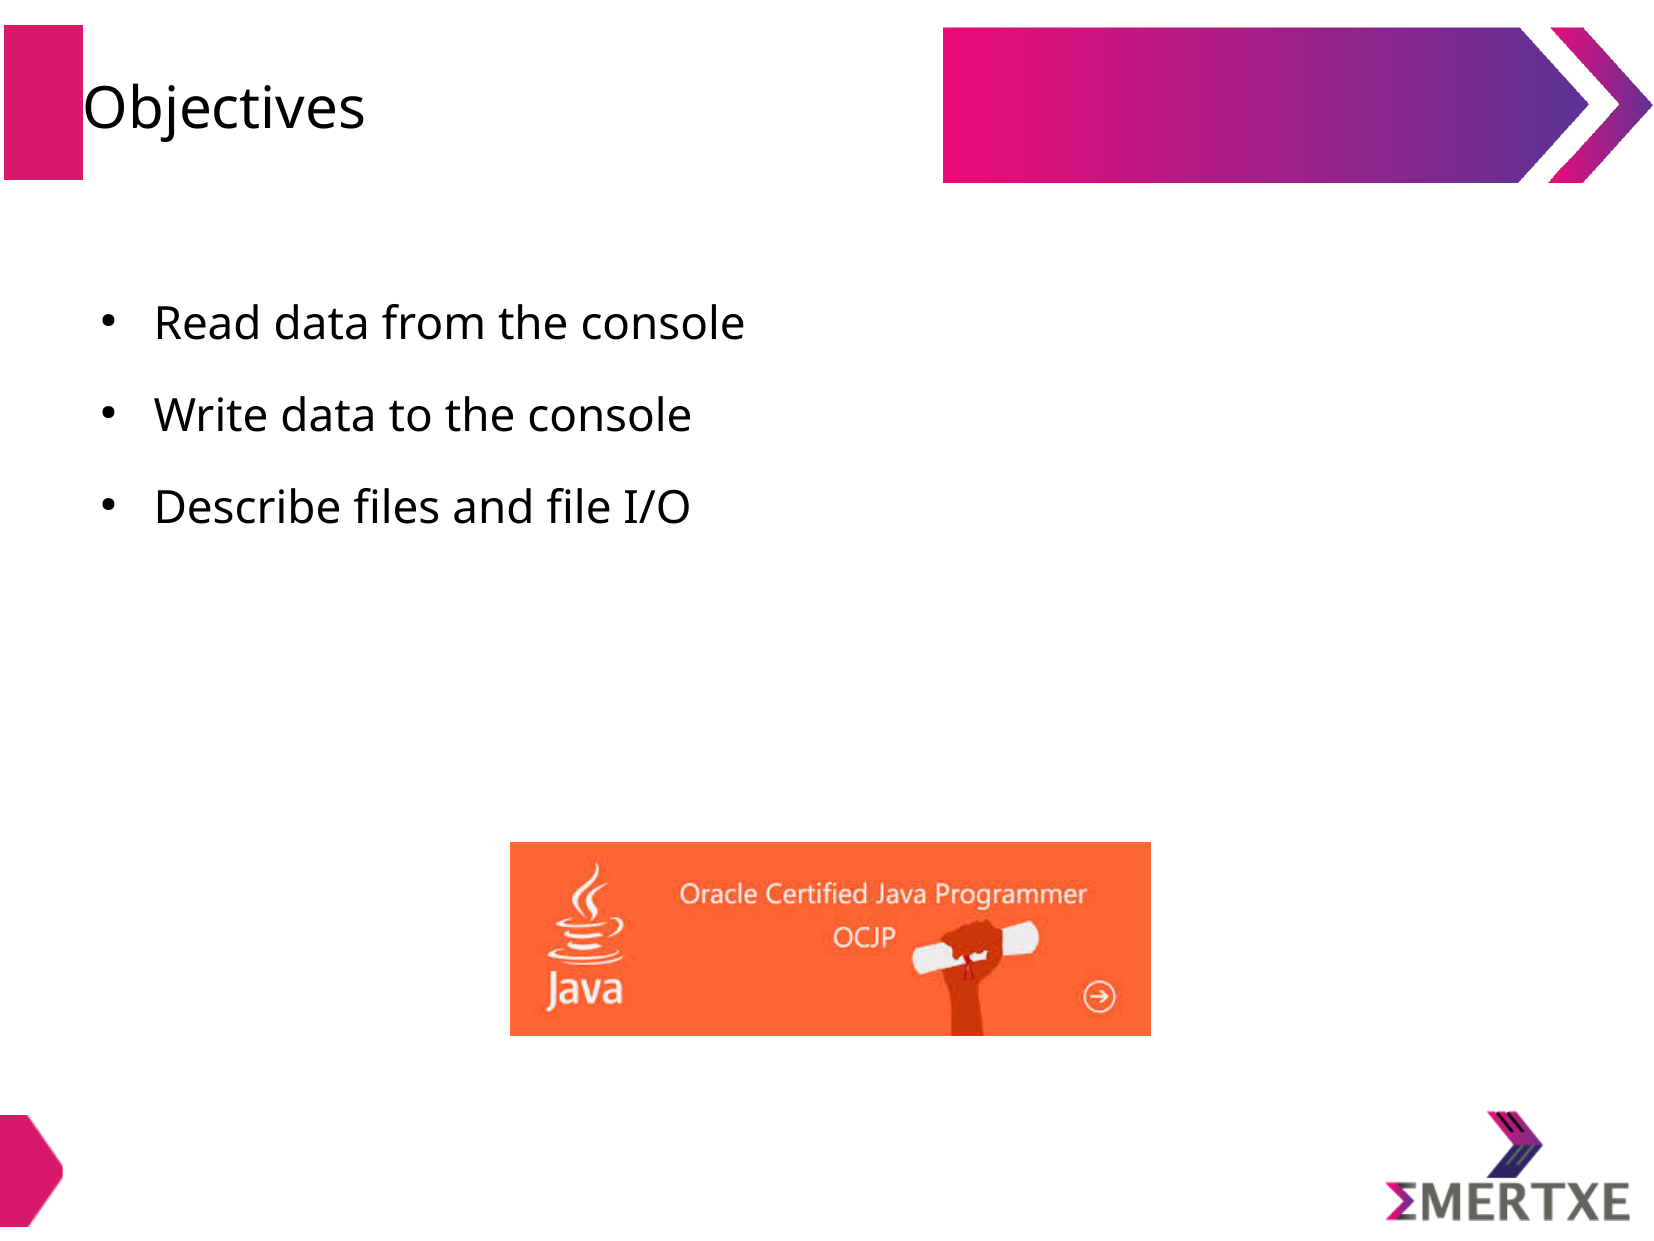

# Objectives
Read data from the console
Write data to the console
Describe files and file I/O